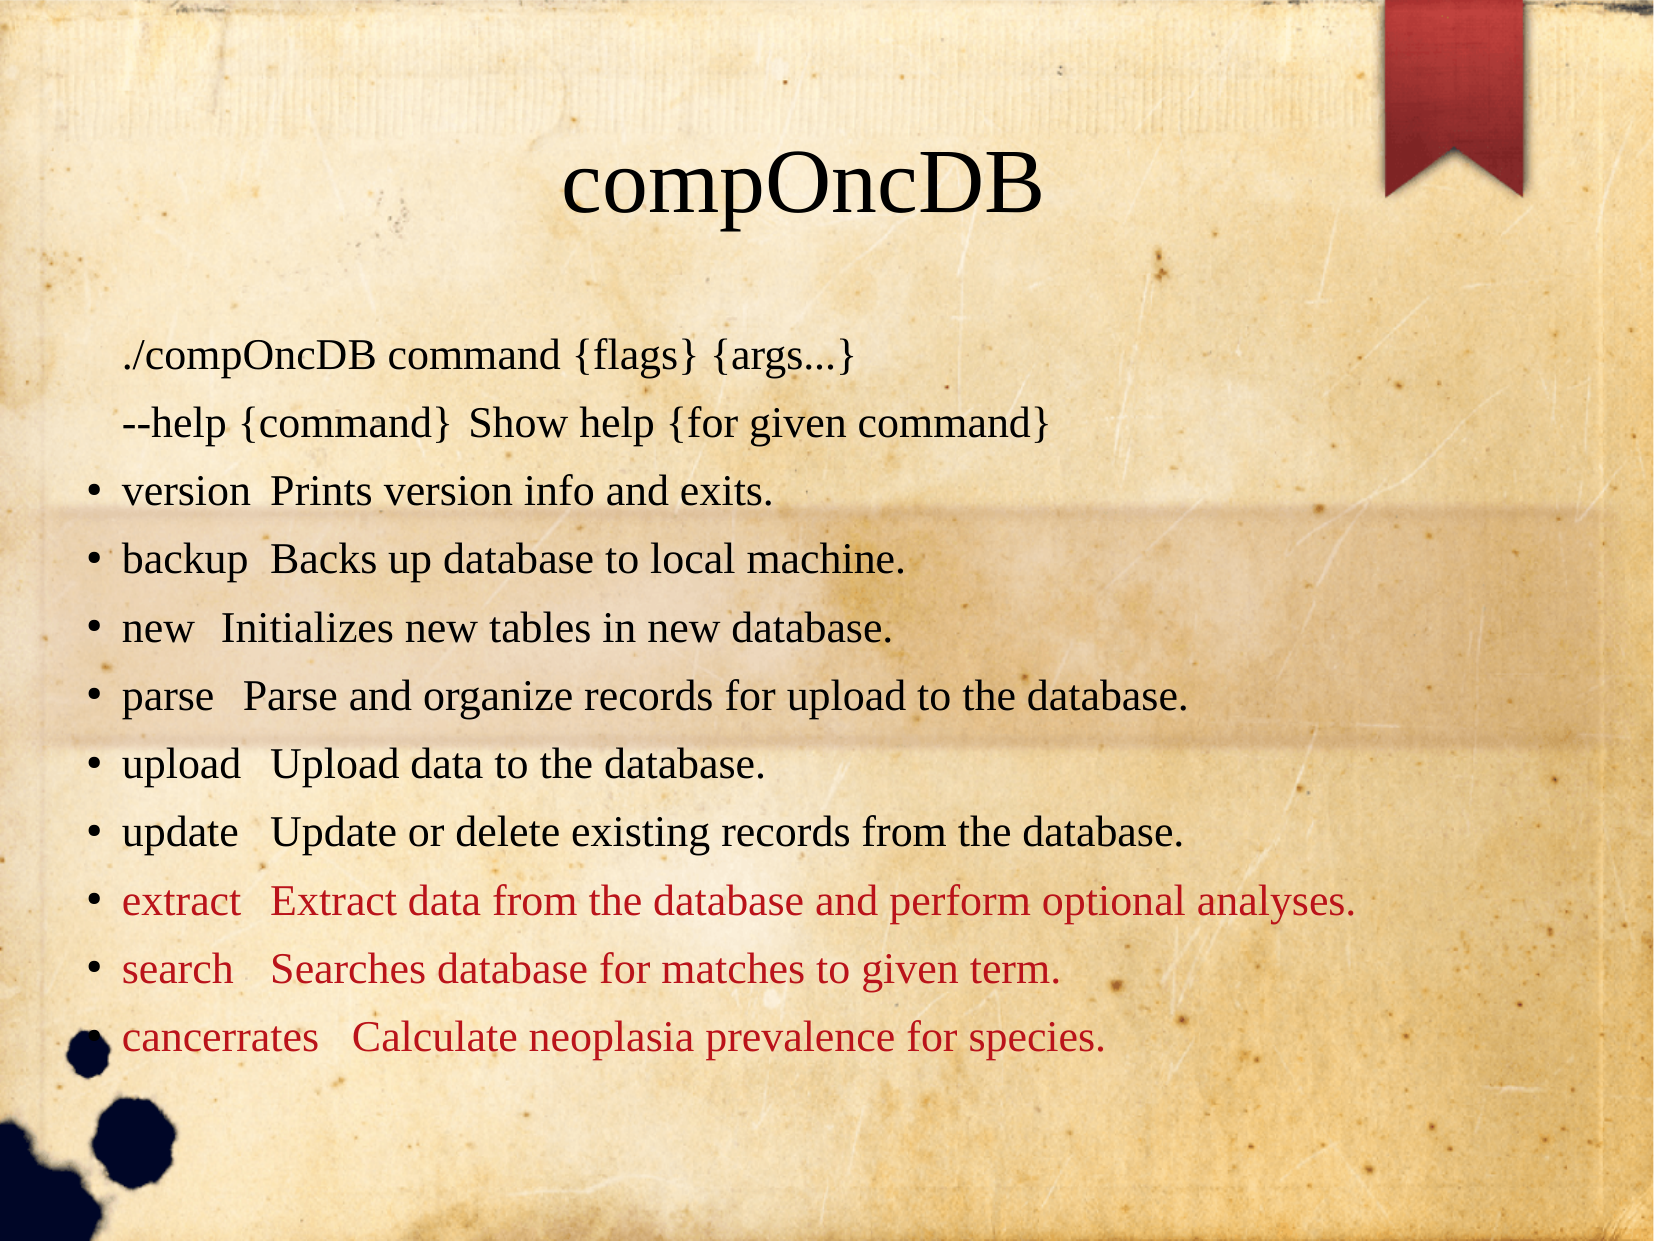

# compOncDB
./compOncDB command {flags} {args...}
--help {command}	Show help {for given command}
version			Prints version info and exits.
backup			Backs up database to local machine.
new				Initializes new tables in new database.
parse						 Parse and organize records for upload to the database.
upload			Upload data to the database.
update			Update or delete existing records from the database.
extract			Extract data from the database and perform optional analyses.
search			Searches database for matches to given term.
cancerrates Calculate neoplasia prevalence for species.